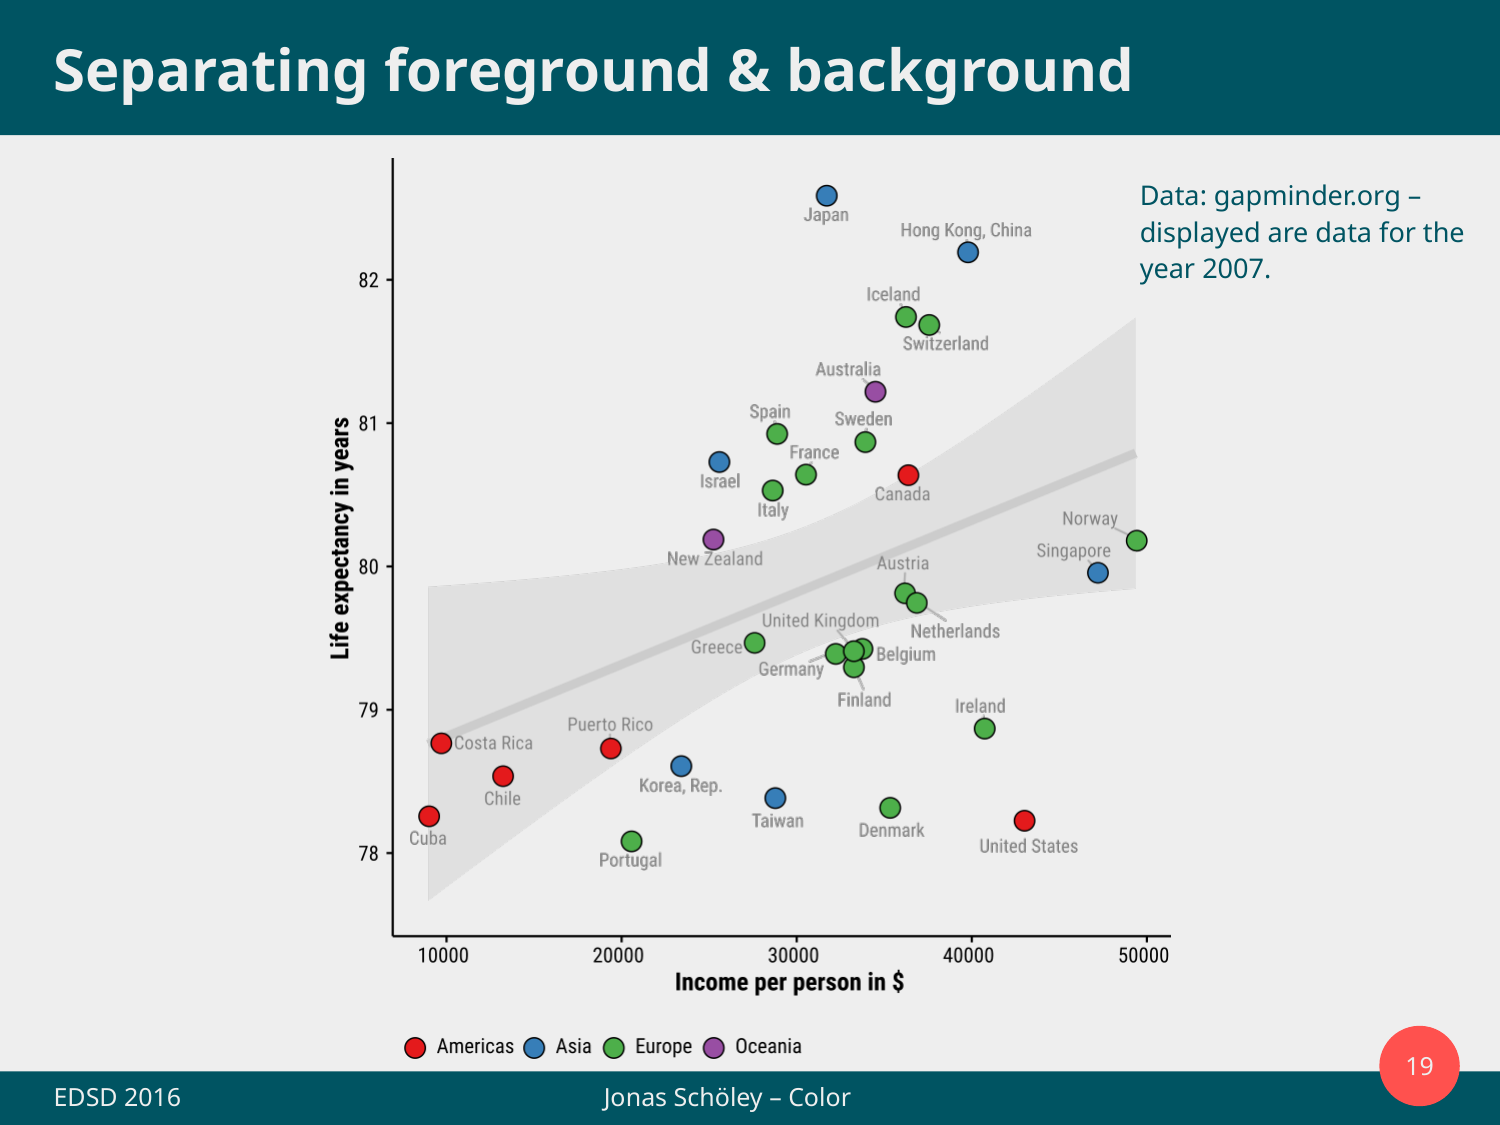

# Separating foreground & background
Data: gapminder.org – displayed are data for the year 2007.
19
EDSD 2016
Jonas Schöley – Color